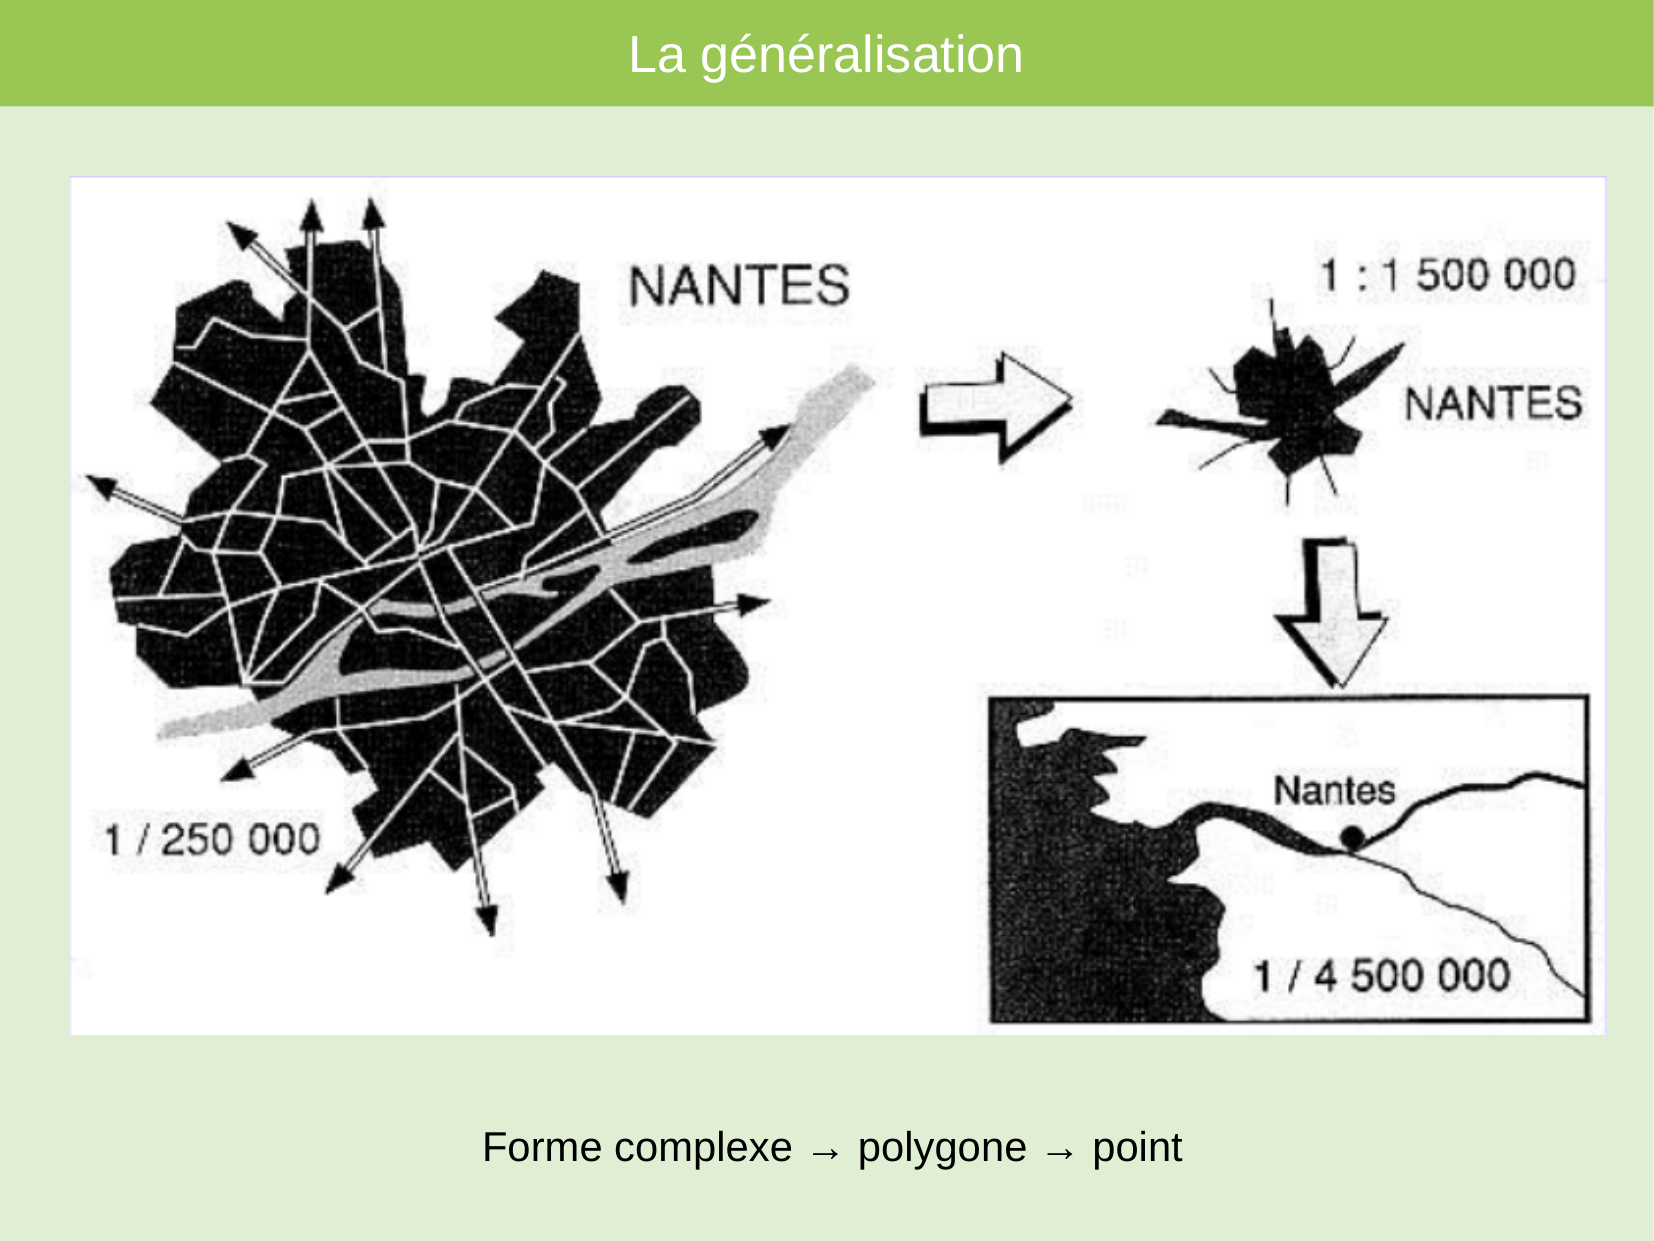

# La généralisation
Forme complexe → polygone → point